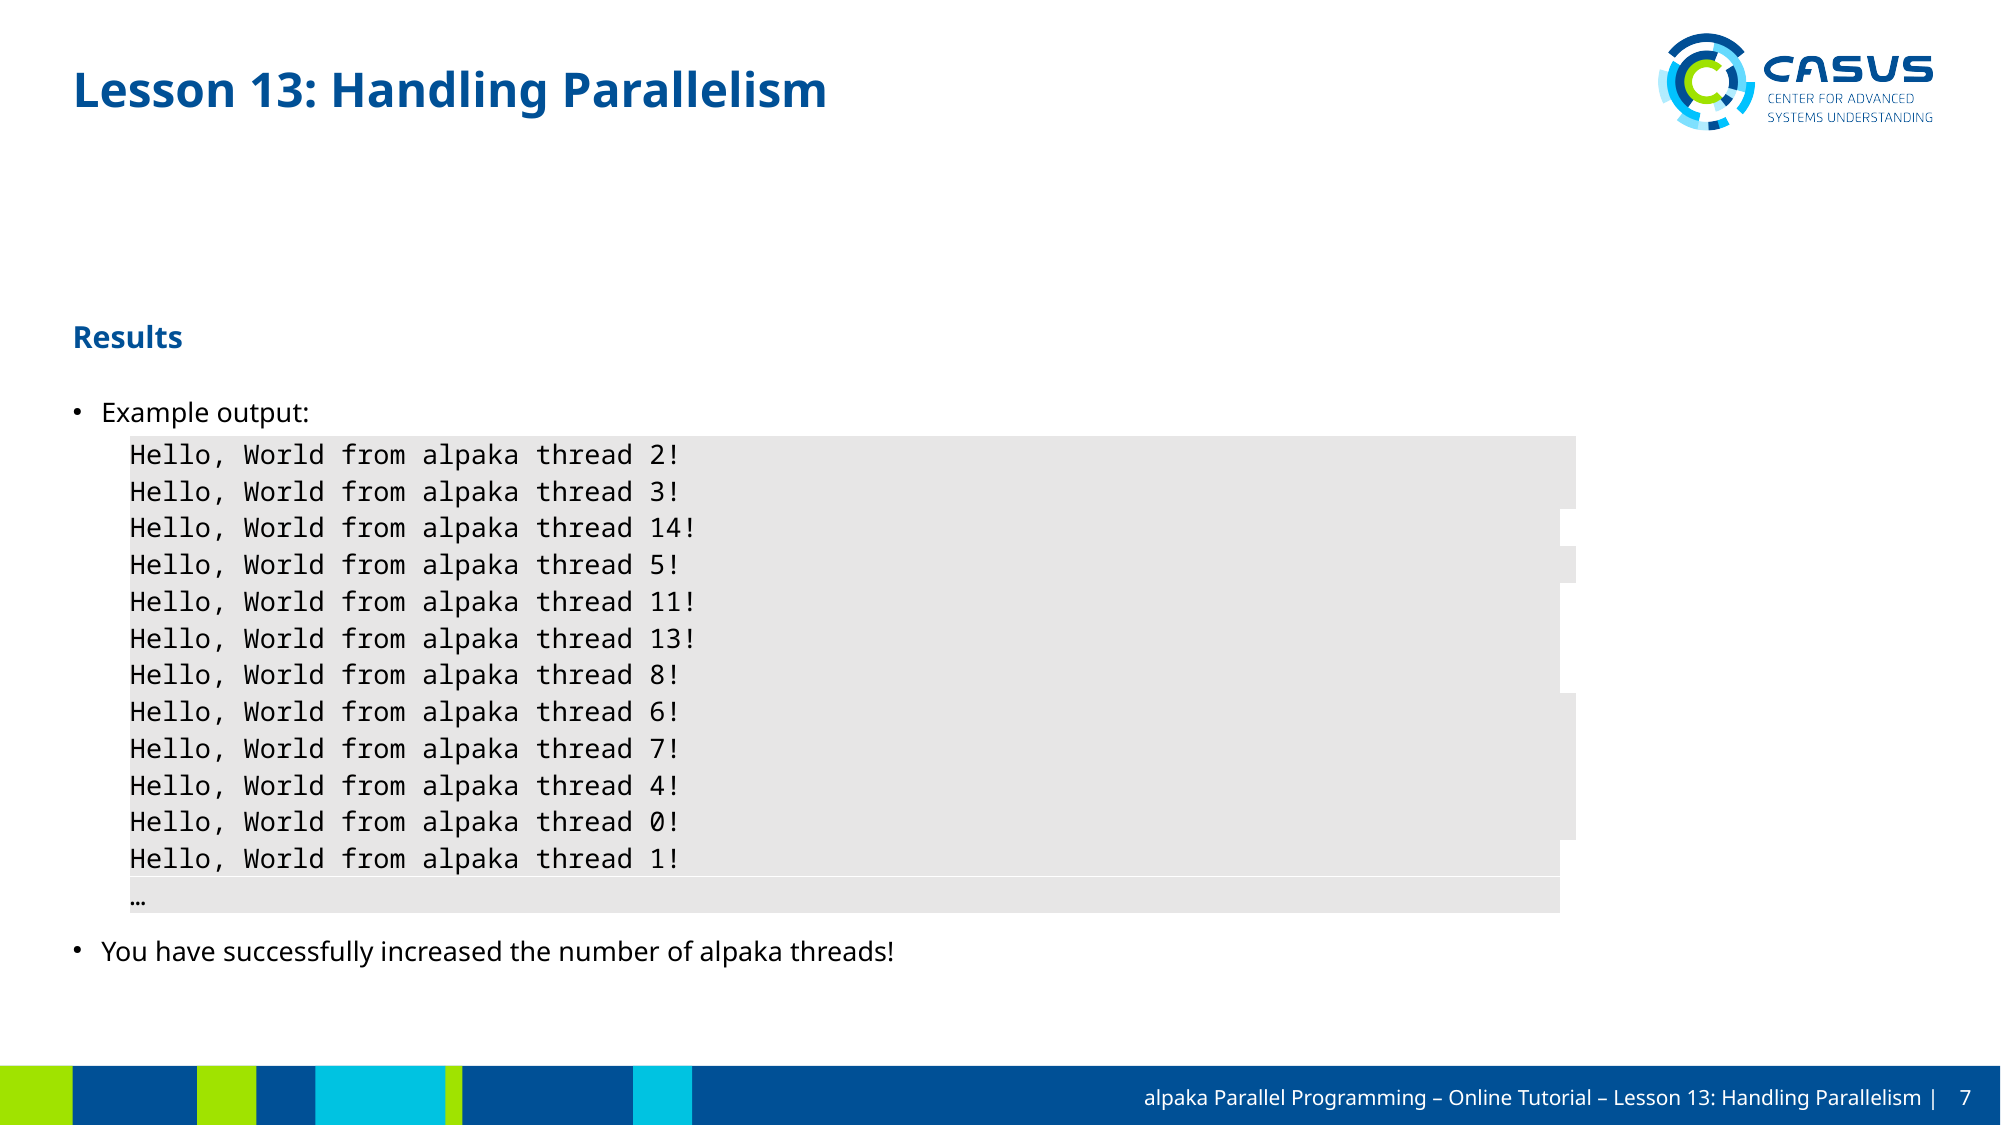

# Lesson 13: Handling Parallelism
Results
Example output:
Hello, World from alpaka thread 2!
Hello, World from alpaka thread 3!
Hello, World from alpaka thread 14!
Hello, World from alpaka thread 5!
Hello, World from alpaka thread 11!
Hello, World from alpaka thread 13!
Hello, World from alpaka thread 8!
Hello, World from alpaka thread 6!
Hello, World from alpaka thread 7!
Hello, World from alpaka thread 4!
Hello, World from alpaka thread 0!
Hello, World from alpaka thread 1!
…
You have successfully increased the number of alpaka threads!
alpaka Parallel Programming – Online Tutorial – Lesson 13: Handling Parallelism
7